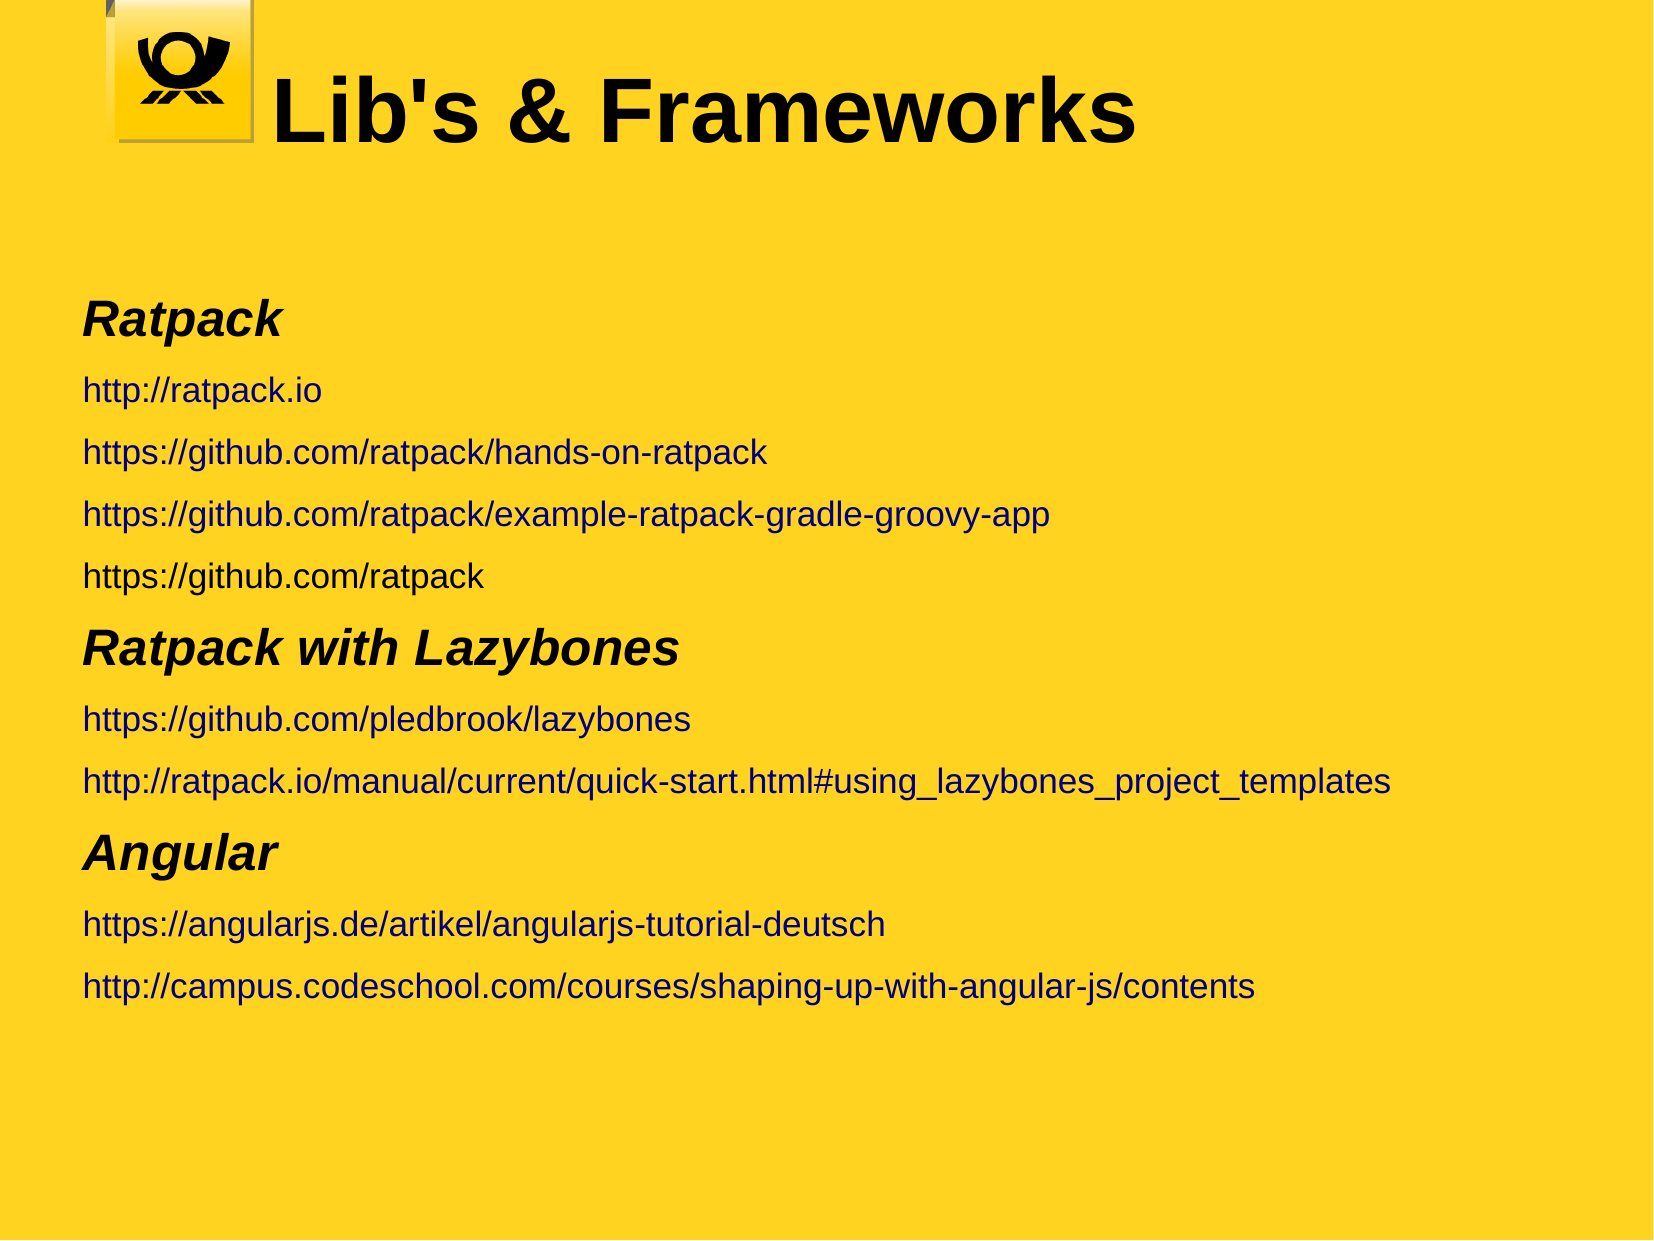

# Lib's & Frameworks
Ratpack
http://ratpack.io
https://github.com/ratpack/hands-on-ratpack
https://github.com/ratpack/example-ratpack-gradle-groovy-app
https://github.com/ratpack
Ratpack with Lazybones
https://github.com/pledbrook/lazybones
http://ratpack.io/manual/current/quick-start.html#using_lazybones_project_templates
Angular
https://angularjs.de/artikel/angularjs-tutorial-deutsch
http://campus.codeschool.com/courses/shaping-up-with-angular-js/contents